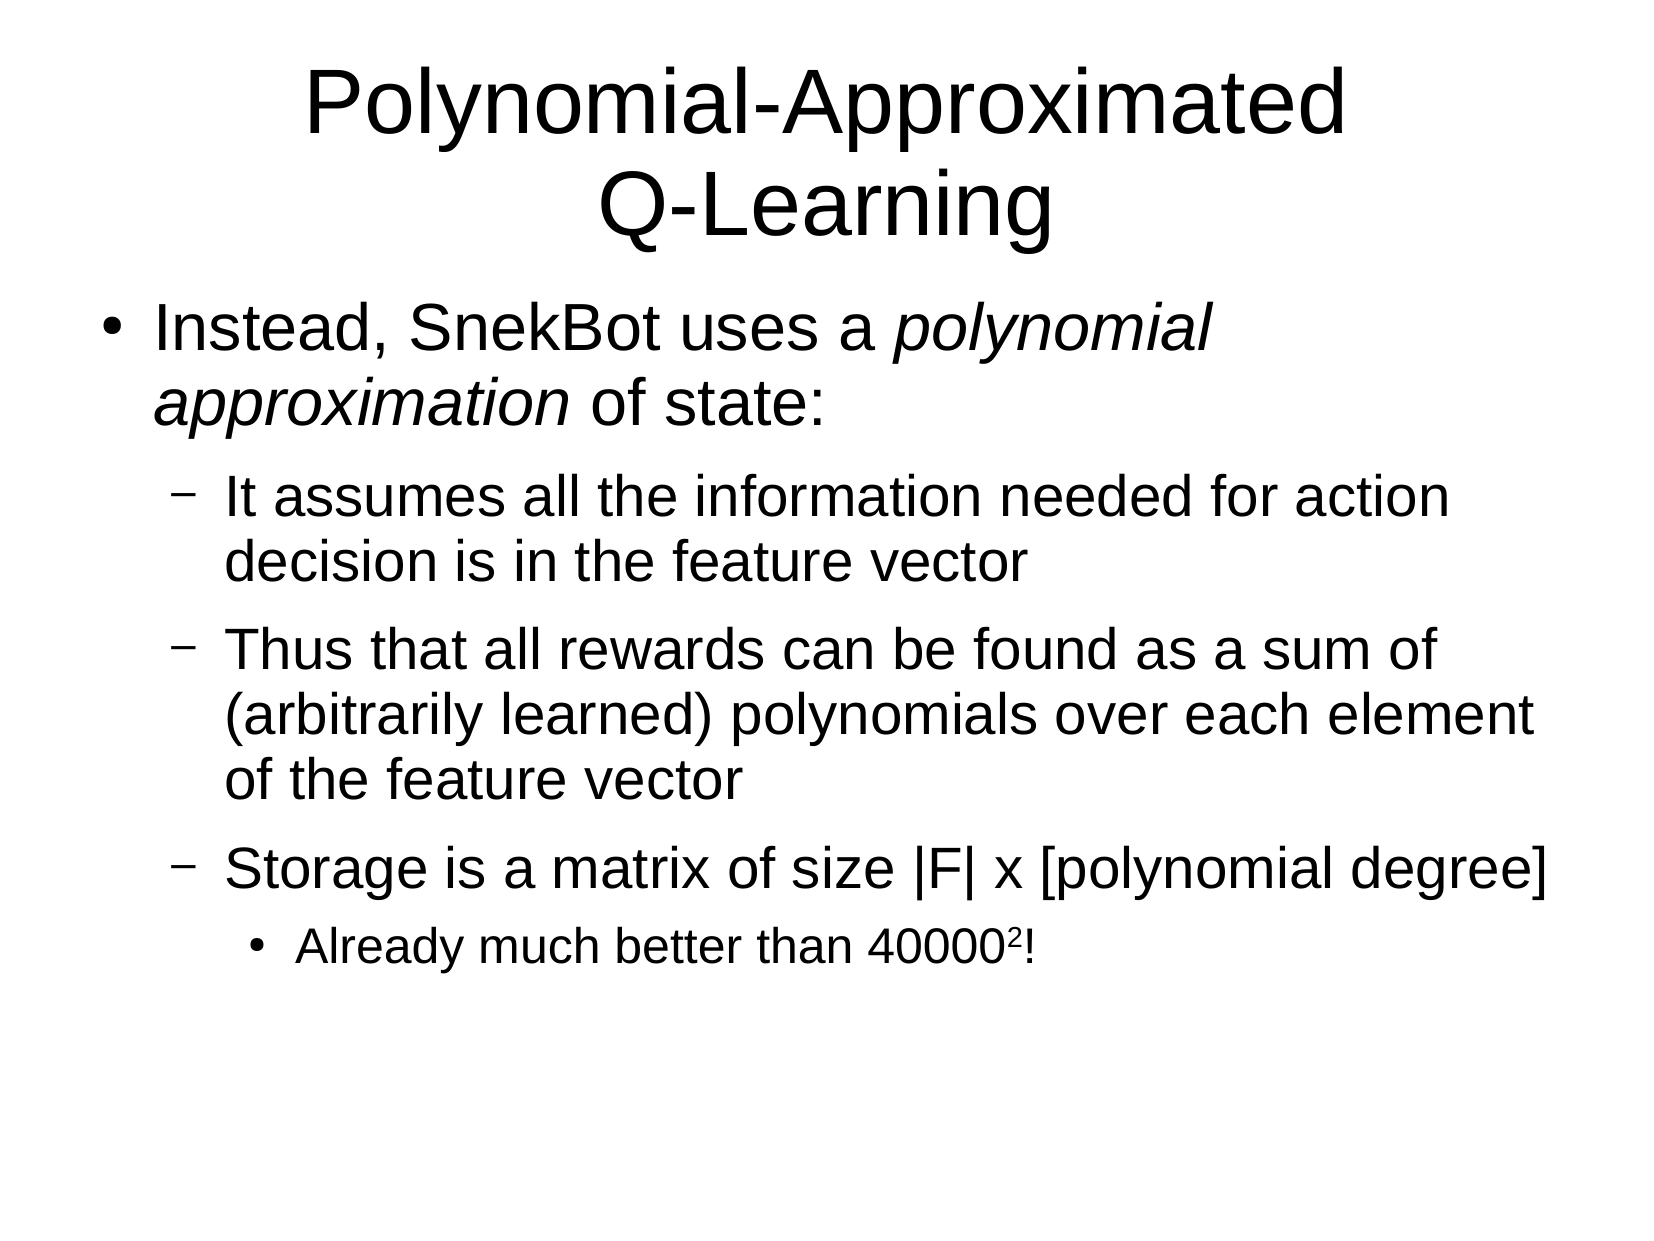

# Polynomial-Approximated Q-Learning
Instead, SnekBot uses a polynomial approximation of state:
It assumes all the information needed for action decision is in the feature vector
Thus that all rewards can be found as a sum of (arbitrarily learned) polynomials over each element of the feature vector
Storage is a matrix of size |F| x [polynomial degree]
Already much better than 400002!